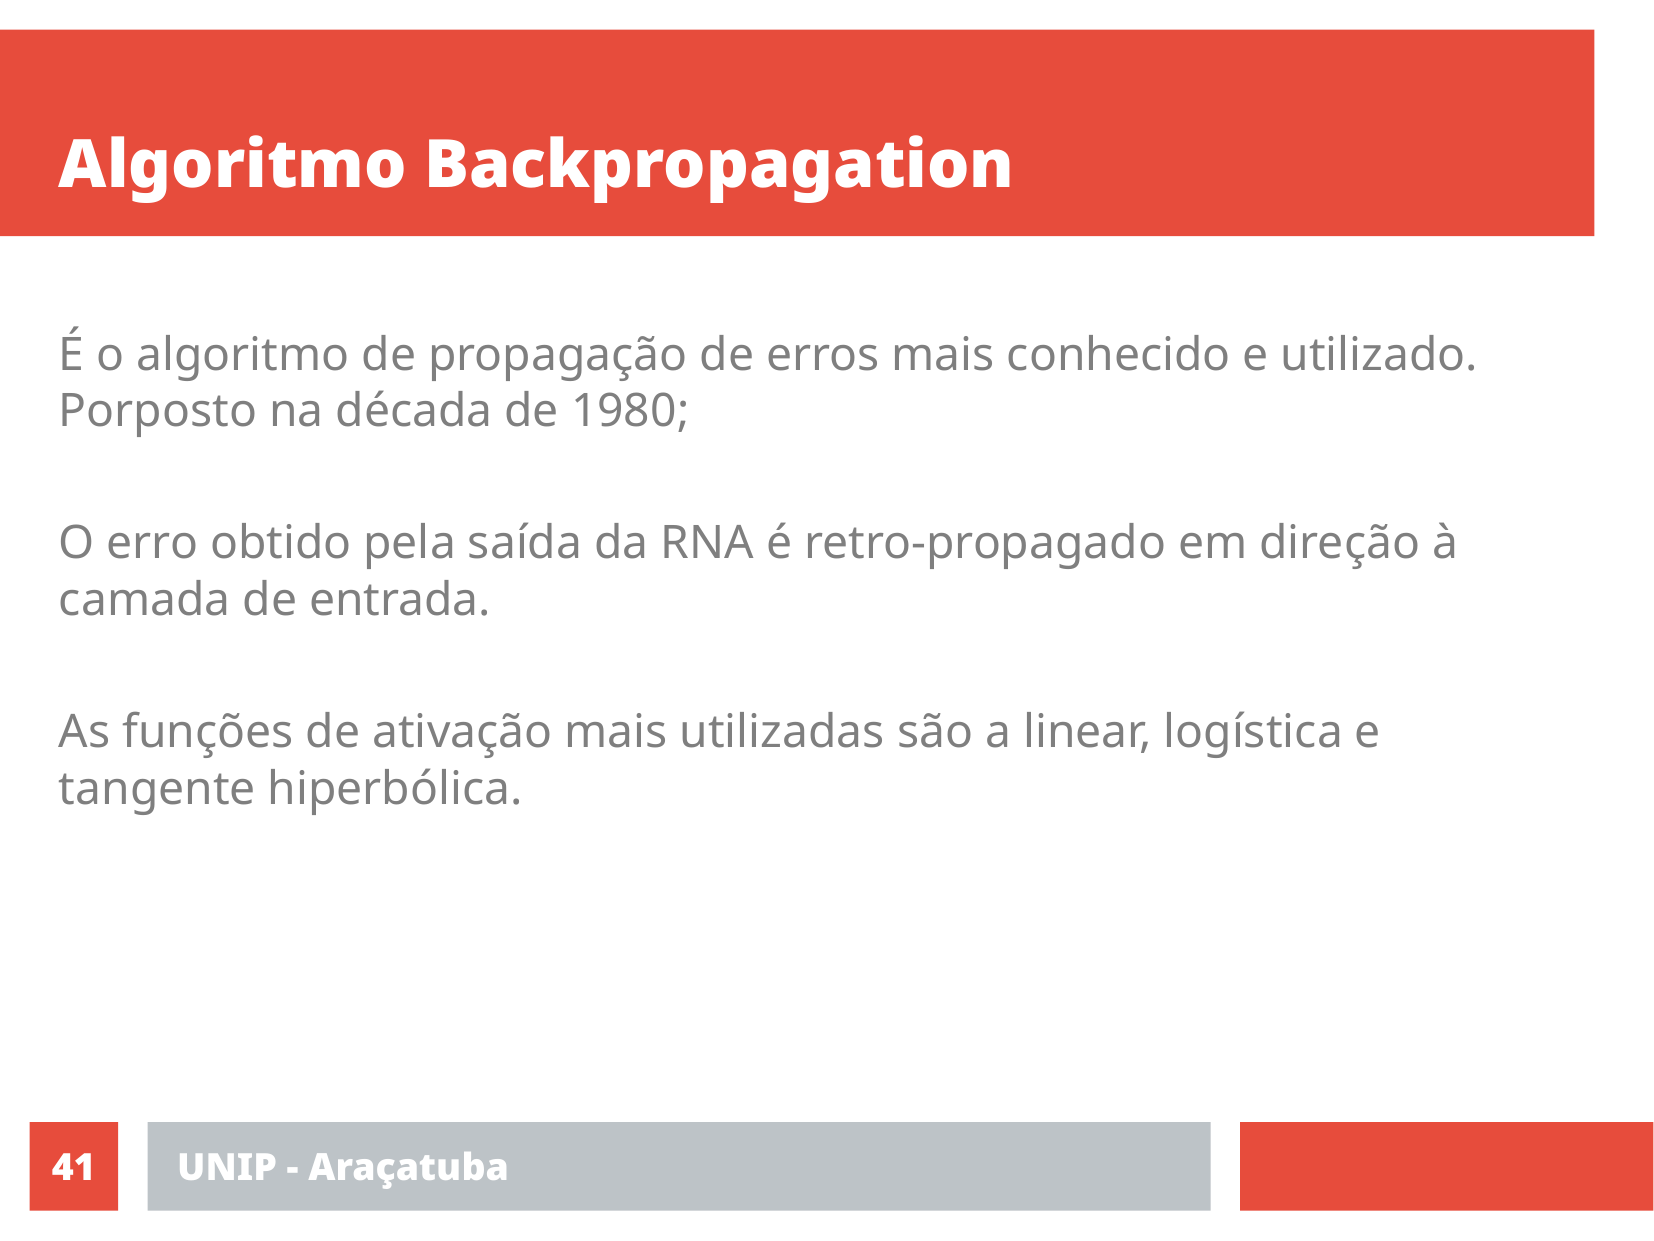

# Algoritmo Backpropagation
É o algoritmo de propagação de erros mais conhecido e utilizado. Porposto na década de 1980;
O erro obtido pela saída da RNA é retro-propagado em direção à camada de entrada.
As funções de ativação mais utilizadas são a linear, logística e tangente hiperbólica.
41
UNIP - Araçatuba